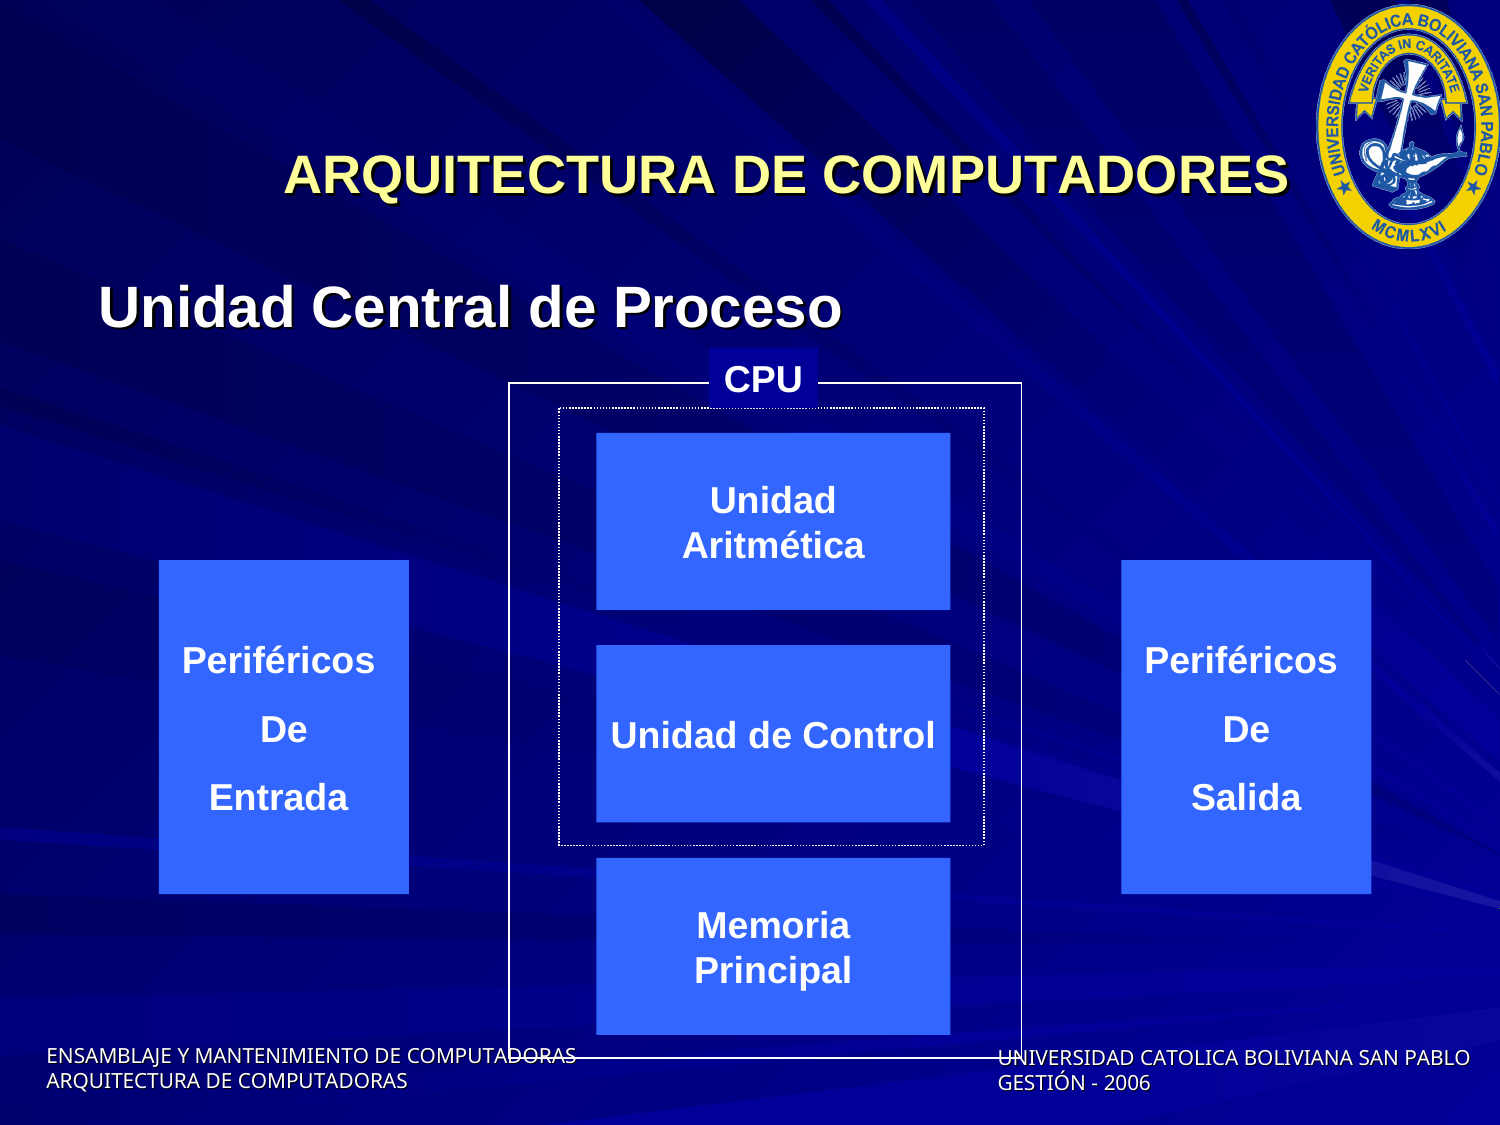

ARQUITECTURA DE COMPUTADORES
# Unidad Central de Proceso
CPU
Unidad
Aritmética
Periféricos
De
Entrada
Periféricos
De
Salida
Unidad de Control
Memoria
Principal